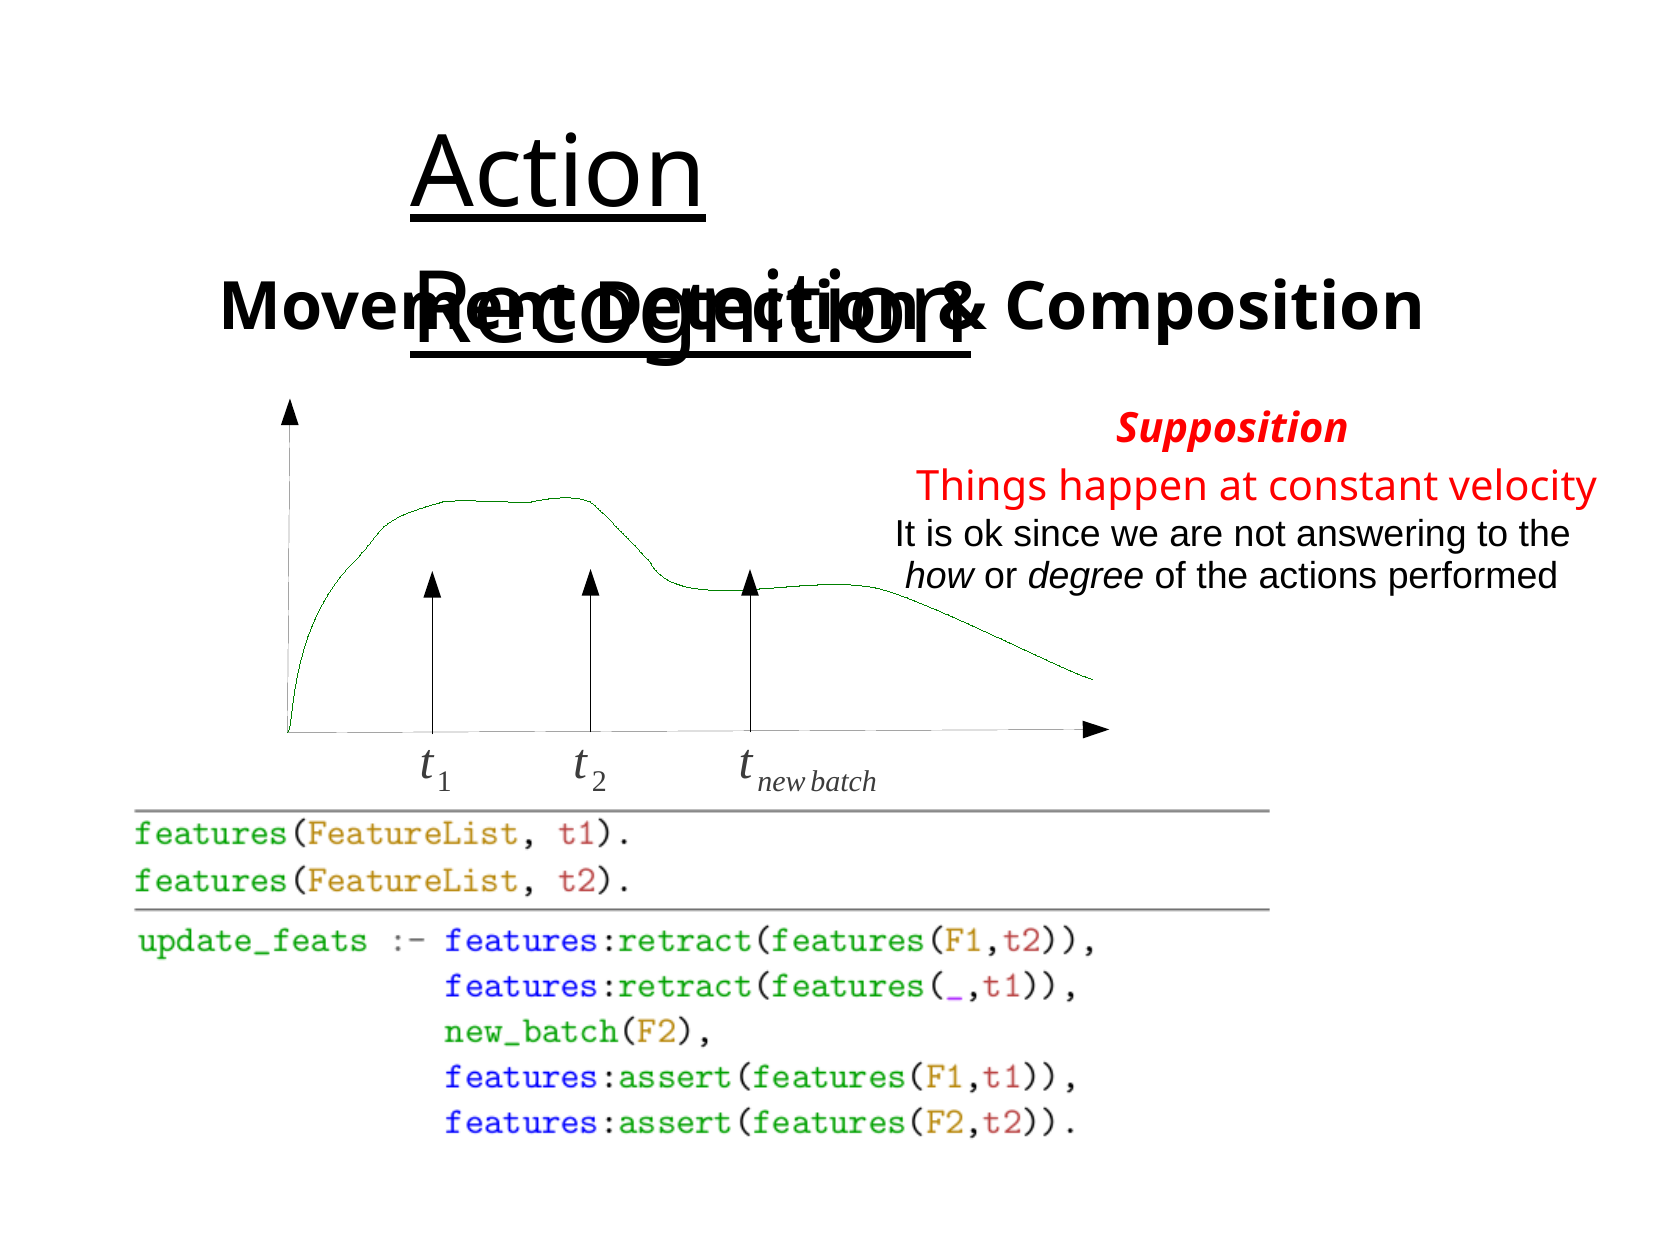

Action Recognition
Movement Detection & Composition
			Supposition
 Things happen at constant velocity
It is ok since we are not answering to the
 how or degree of the actions performed